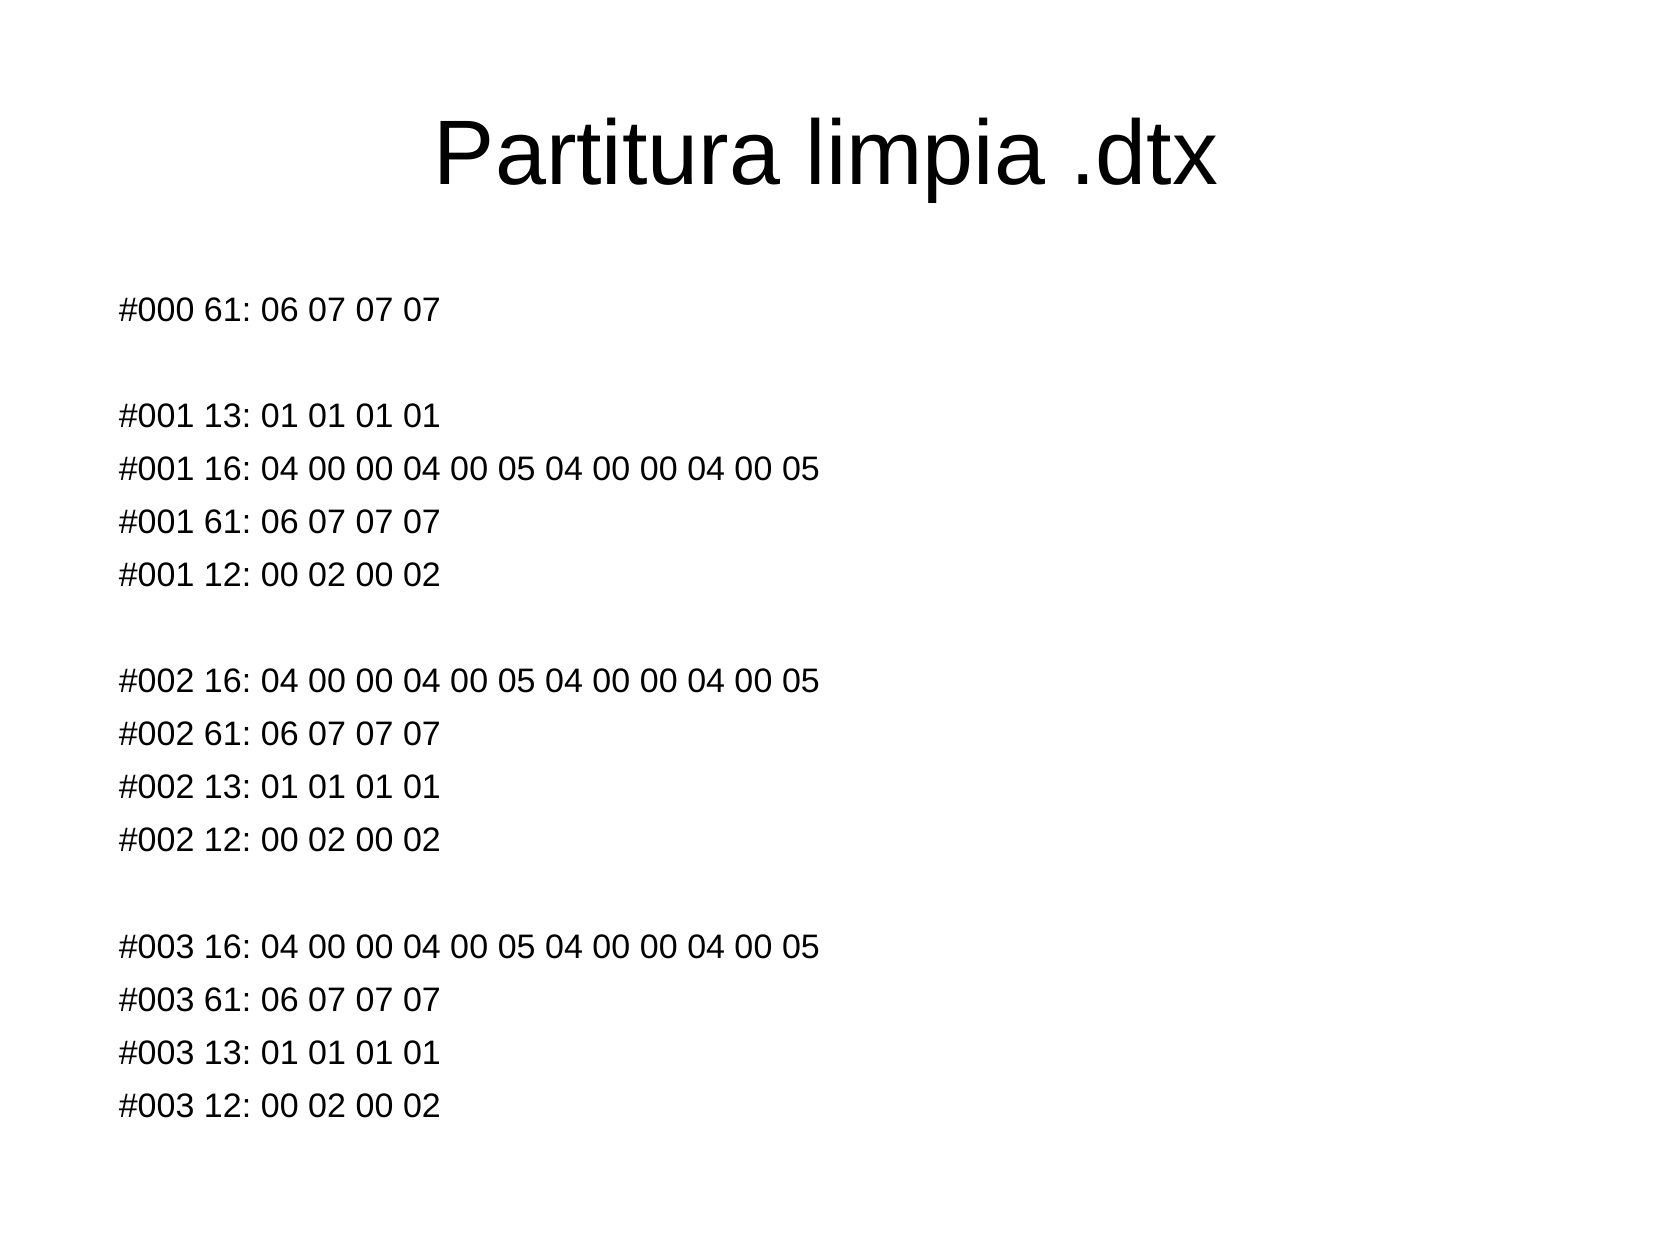

# Partitura limpia .dtx
#000 61: 06 07 07 07
#001 13: 01 01 01 01
#001 16: 04 00 00 04 00 05 04 00 00 04 00 05
#001 61: 06 07 07 07
#001 12: 00 02 00 02
#002 16: 04 00 00 04 00 05 04 00 00 04 00 05
#002 61: 06 07 07 07
#002 13: 01 01 01 01
#002 12: 00 02 00 02
#003 16: 04 00 00 04 00 05 04 00 00 04 00 05
#003 61: 06 07 07 07
#003 13: 01 01 01 01
#003 12: 00 02 00 02